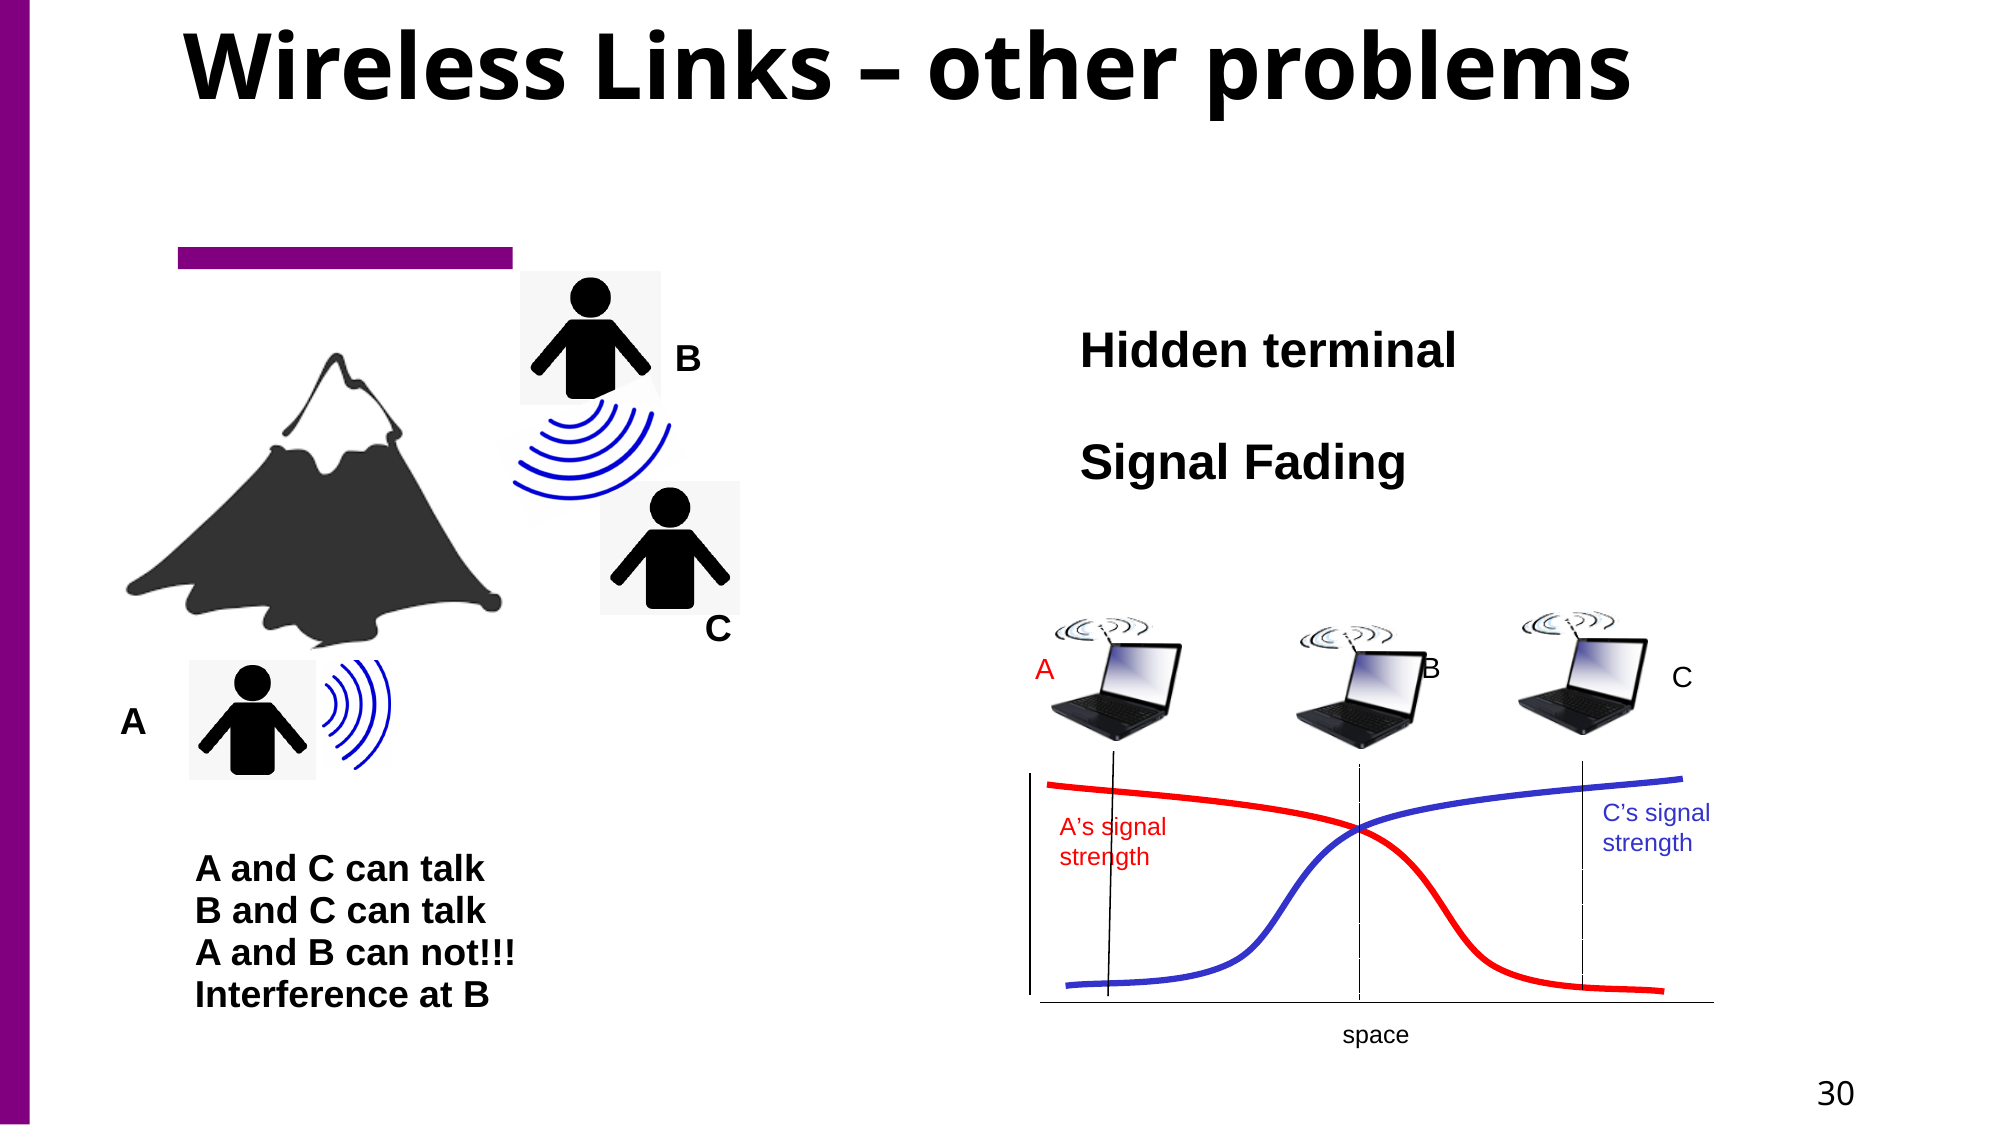

# Wireless Links – other problems
Hidden terminal
Signal Fading
B
C
B
A
C
C’s signal
strength
A’s signal
strength
A
A and C can talk
B and C can talk
A and B can not!!!
Interference at B
space